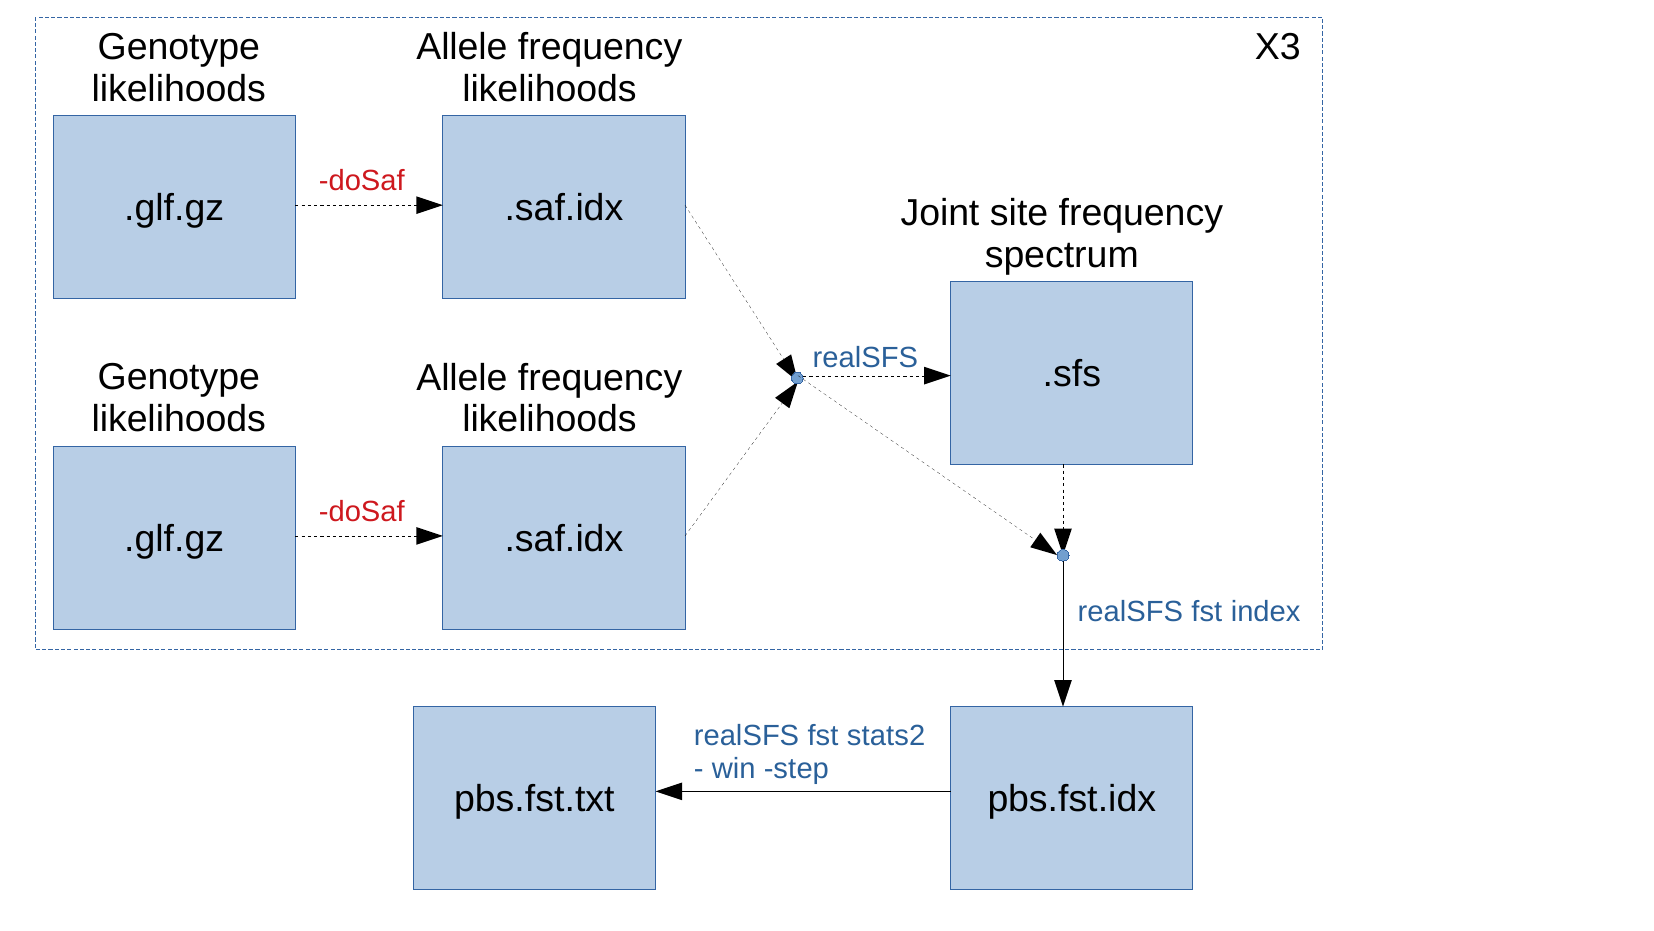

Genotype likelihoods
Allele frequency likelihoods
X3
.glf.gz
.saf.idx
-doSaf
Joint site frequency spectrum
.sfs
realSFS
Genotype likelihoods
Allele frequency likelihoods
.glf.gz
.saf.idx
-doSaf
realSFS fst index
realSFS fst stats2
- win -step
pbs.fst.txt
pbs.fst.idx